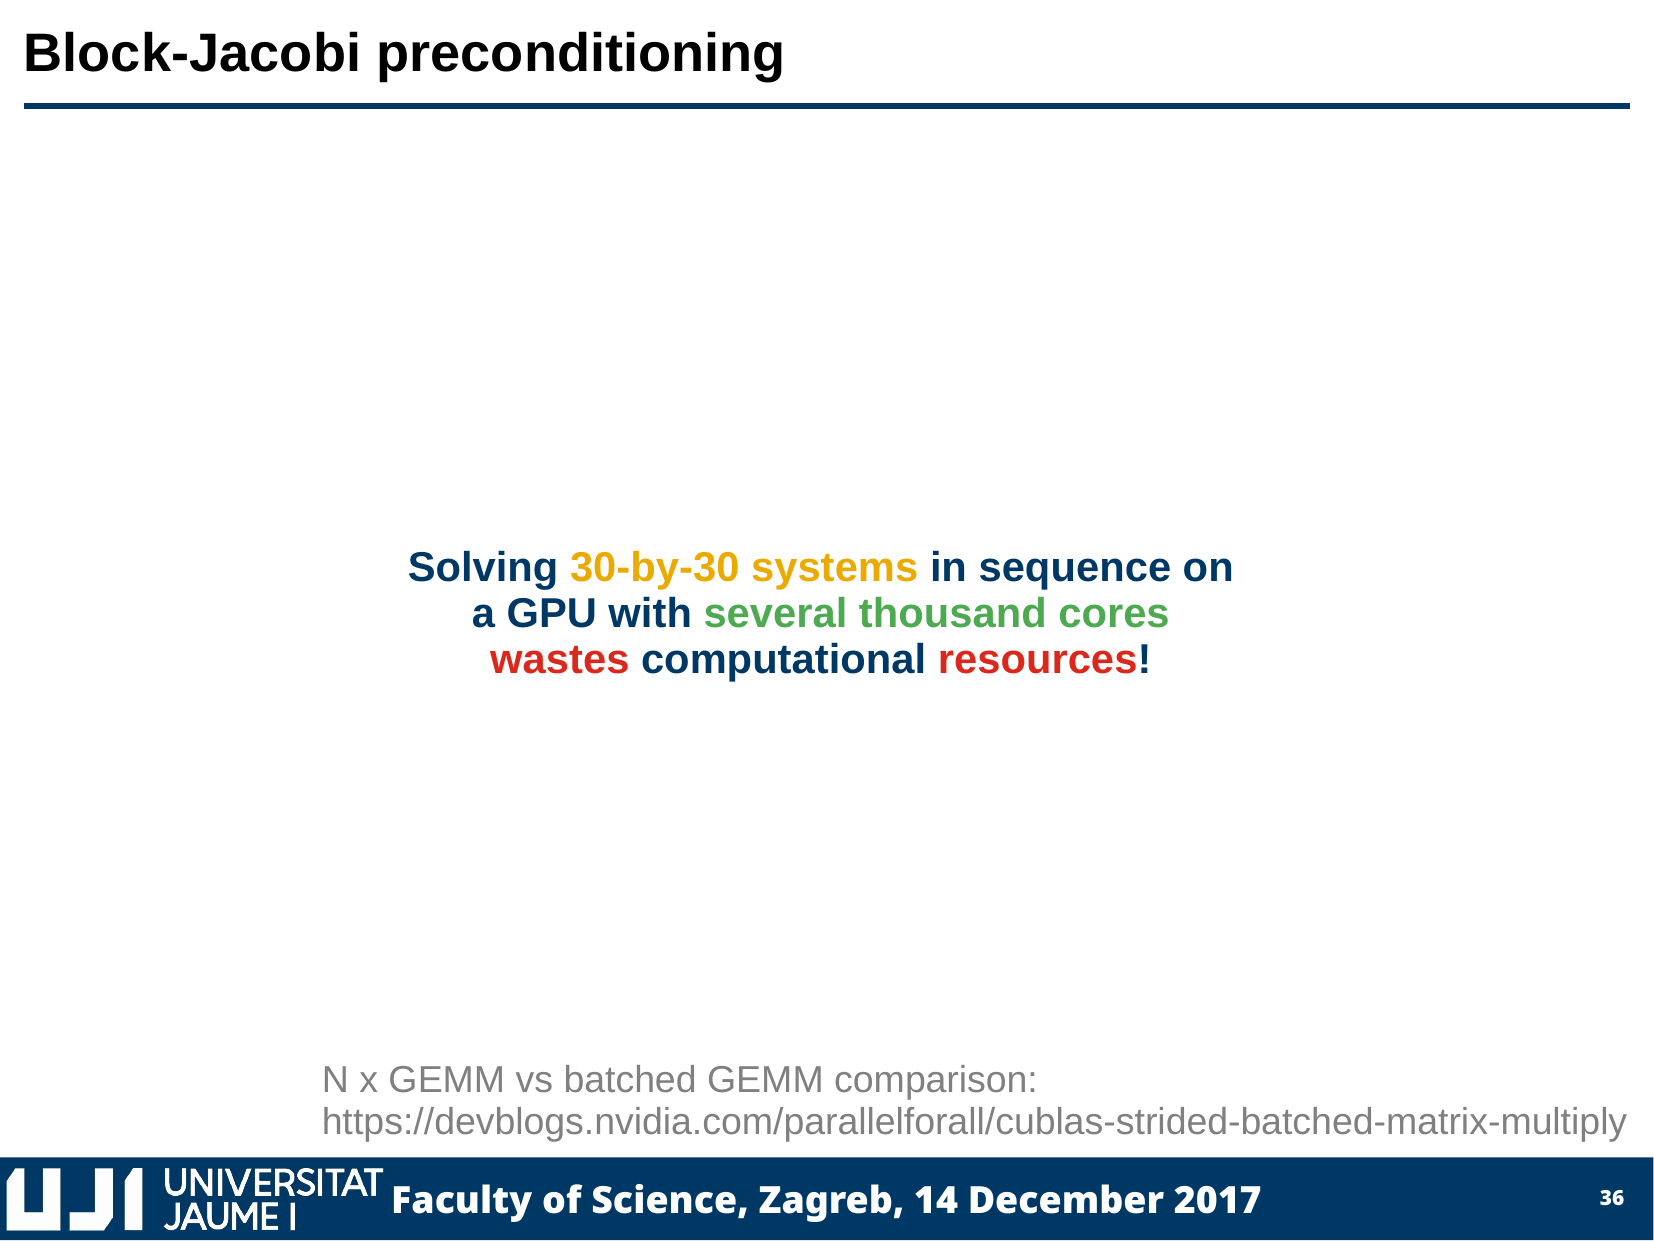

# Block-Jacobi preconditioning
Solving 30-by-30 systems in sequence on a GPU with several thousand cores wastes computational resources!
N x GEMM vs batched GEMM comparison: https://devblogs.nvidia.com/parallelforall/cublas-strided-batched-matrix-multiply
Faculty of Science, Zagreb, 14 December 2017
36